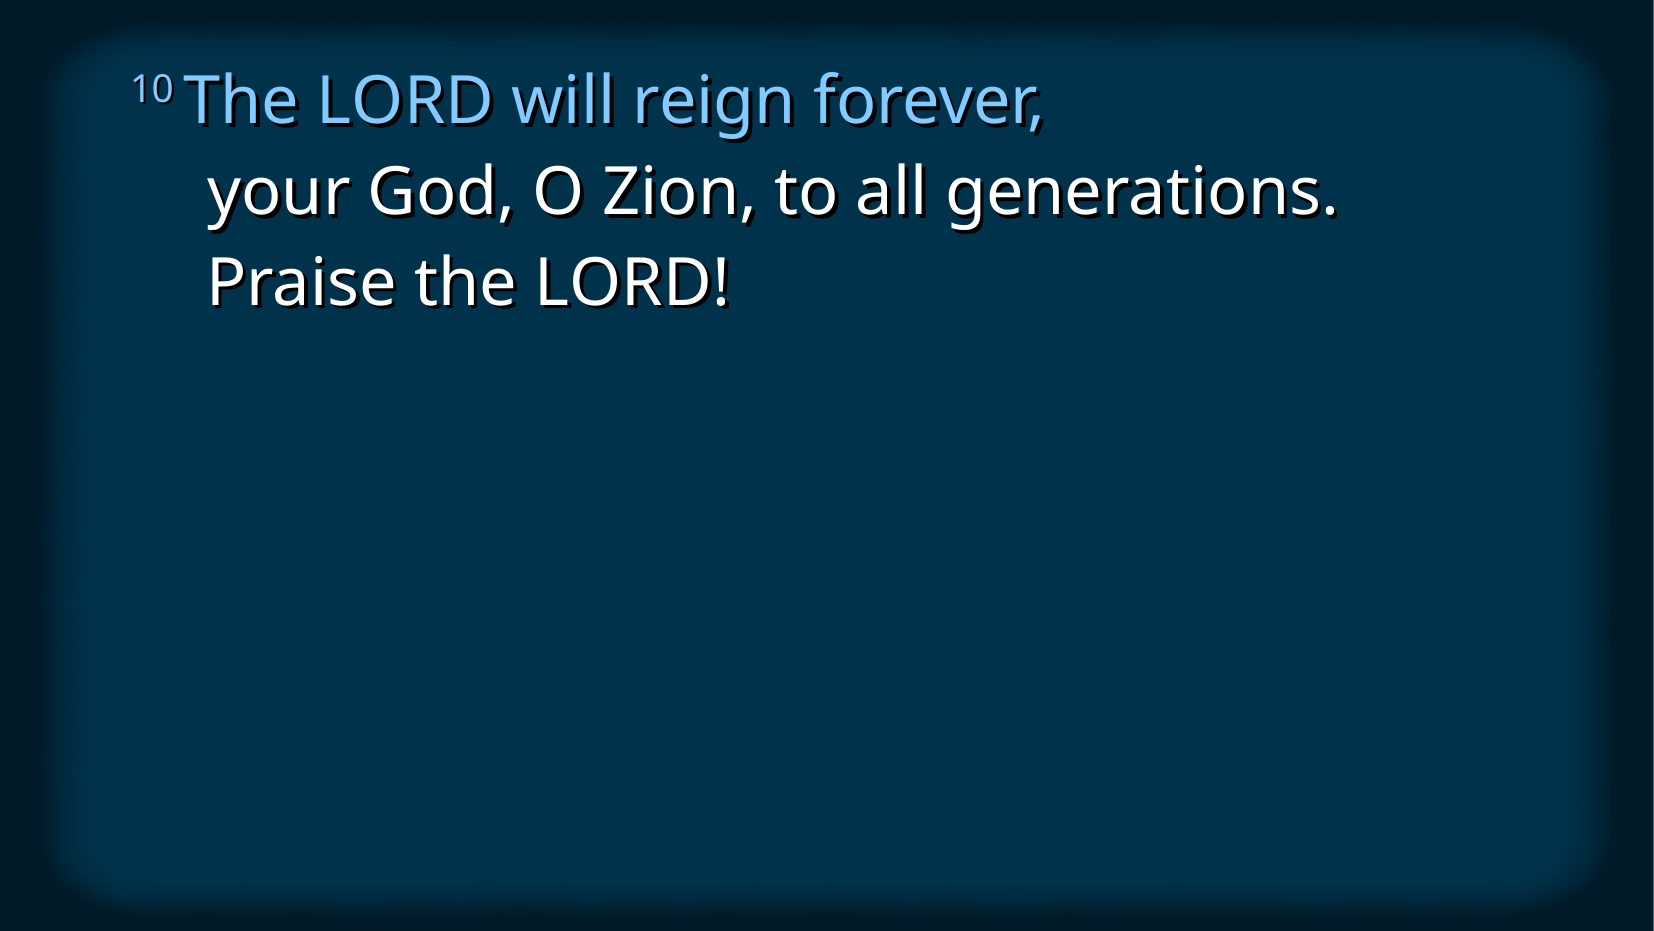

10 The LORD will reign forever,
 your God, O Zion, to all generations.
 Praise the LORD!